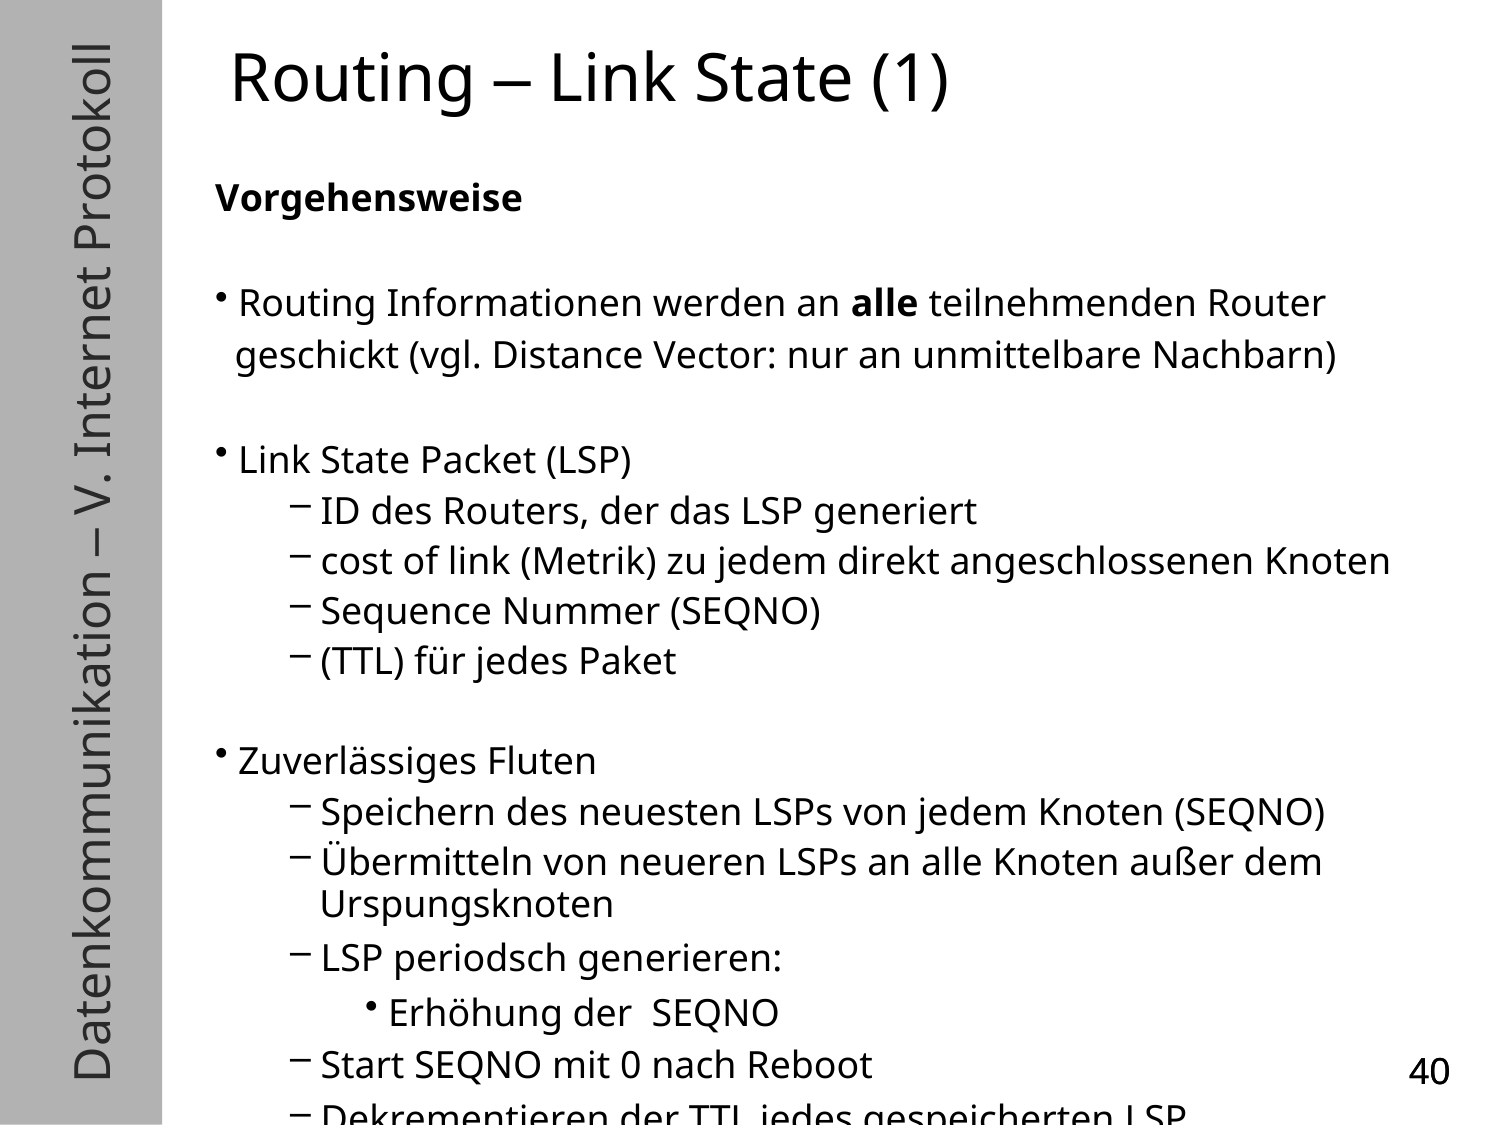

Routing – Link State (1)
Vorgehensweise
 Routing Informationen werden an alle teilnehmenden Router
 geschickt (vgl. Distance Vector: nur an unmittelbare Nachbarn)
 Link State Packet (LSP)
 ID des Routers, der das LSP generiert
 cost of link (Metrik) zu jedem direkt angeschlossenen Knoten
 Sequence Nummer (SEQNO)
 (TTL) für jedes Paket
 Zuverlässiges Fluten
 Speichern des neuesten LSPs von jedem Knoten (SEQNO)
 Übermitteln von neueren LSPs an alle Knoten außer dem
 Urspungsknoten
 LSP periodsch generieren:
 Erhöhung der SEQNO
 Start SEQNO mit 0 nach Reboot
 Dekrementieren der TTL jedes gespeicherten LSP
 Verwerfen wenn TTL=0
Datenkommunikation – V. Internet Protokoll